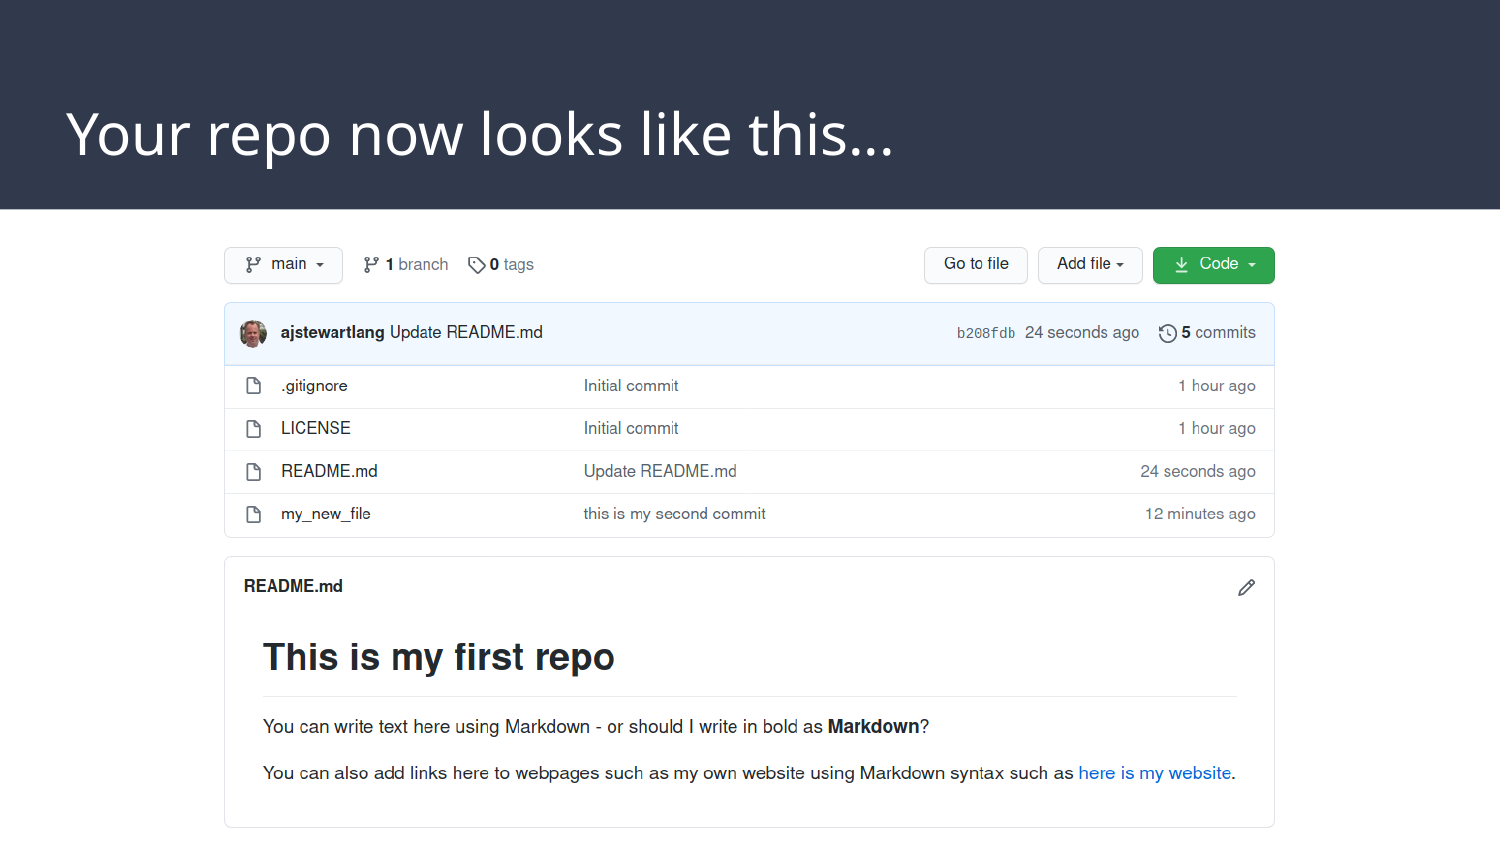

# Your repo now looks like this...